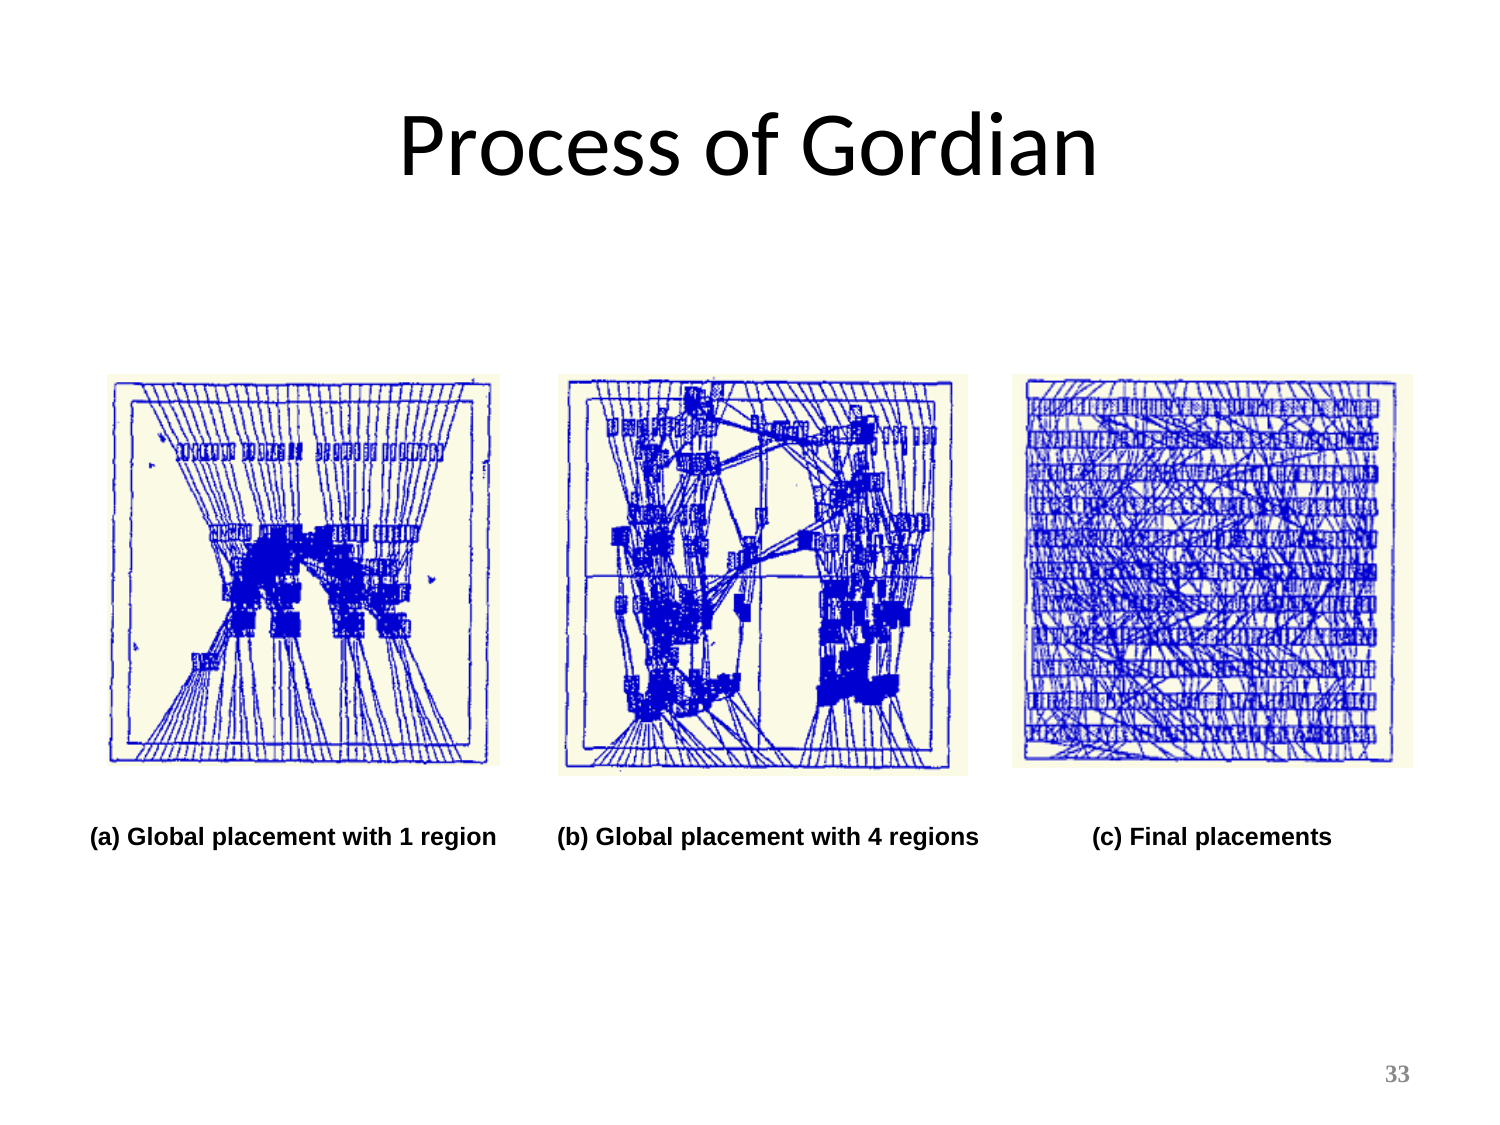

# Process of Gordian
(a) Global placement with 1 region
(b) Global placement with 4 regions
(c) Final placements